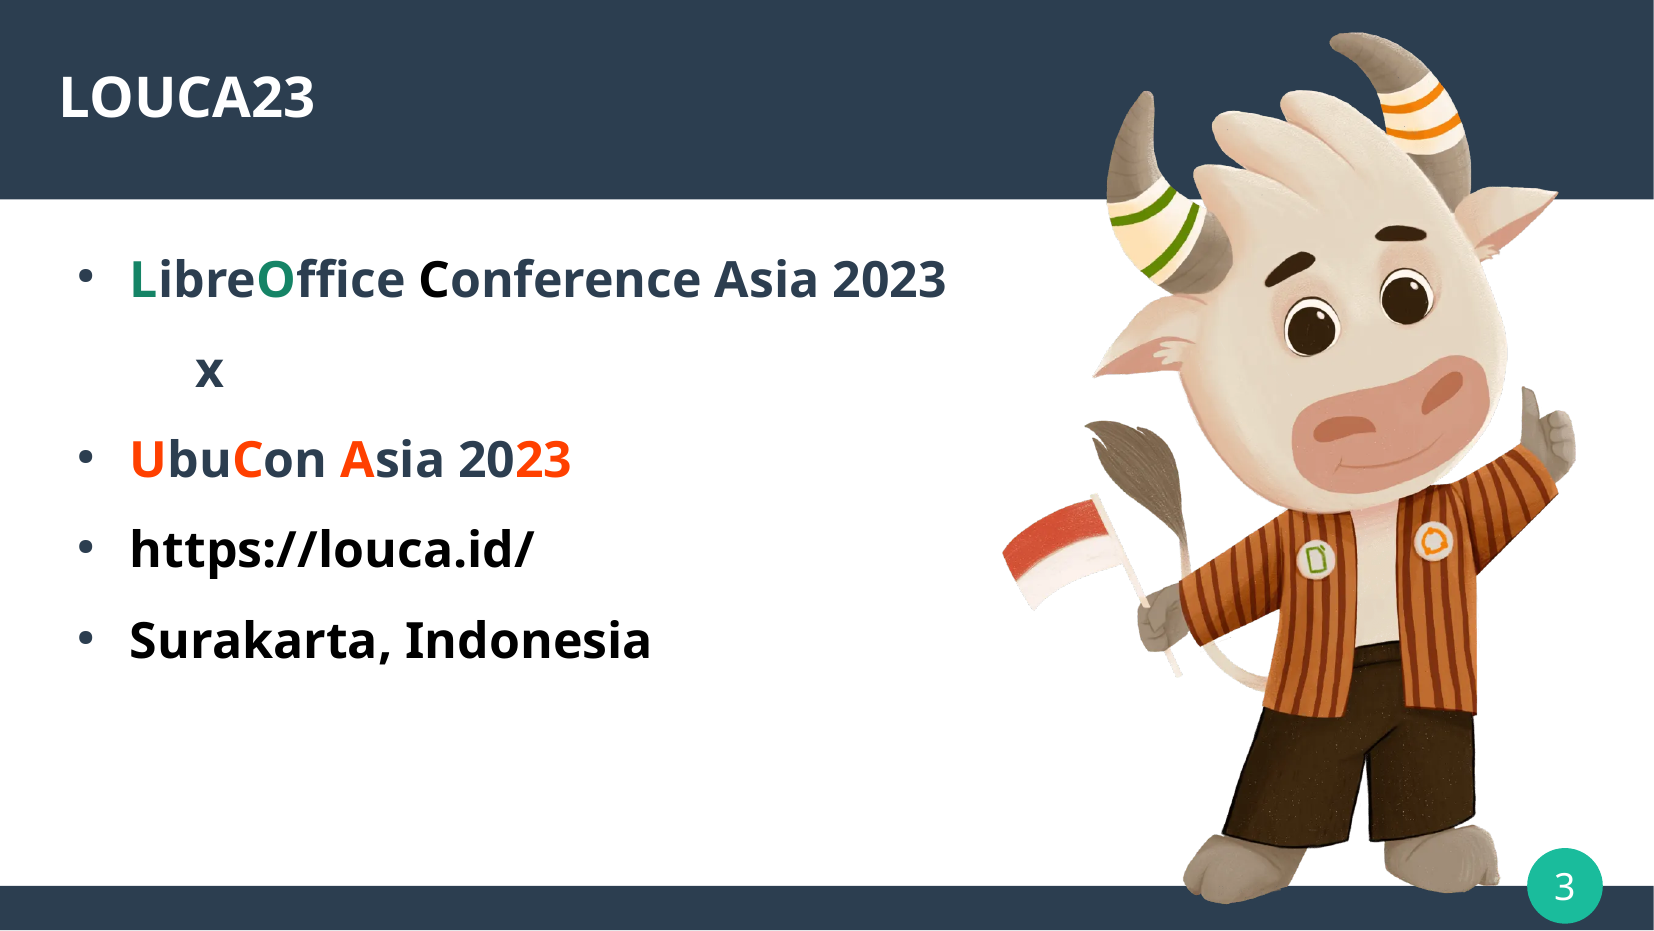

# LOUCA23
LibreOffice Conference Asia 2023
 x
UbuCon Asia 2023
https://louca.id/
Surakarta, Indonesia